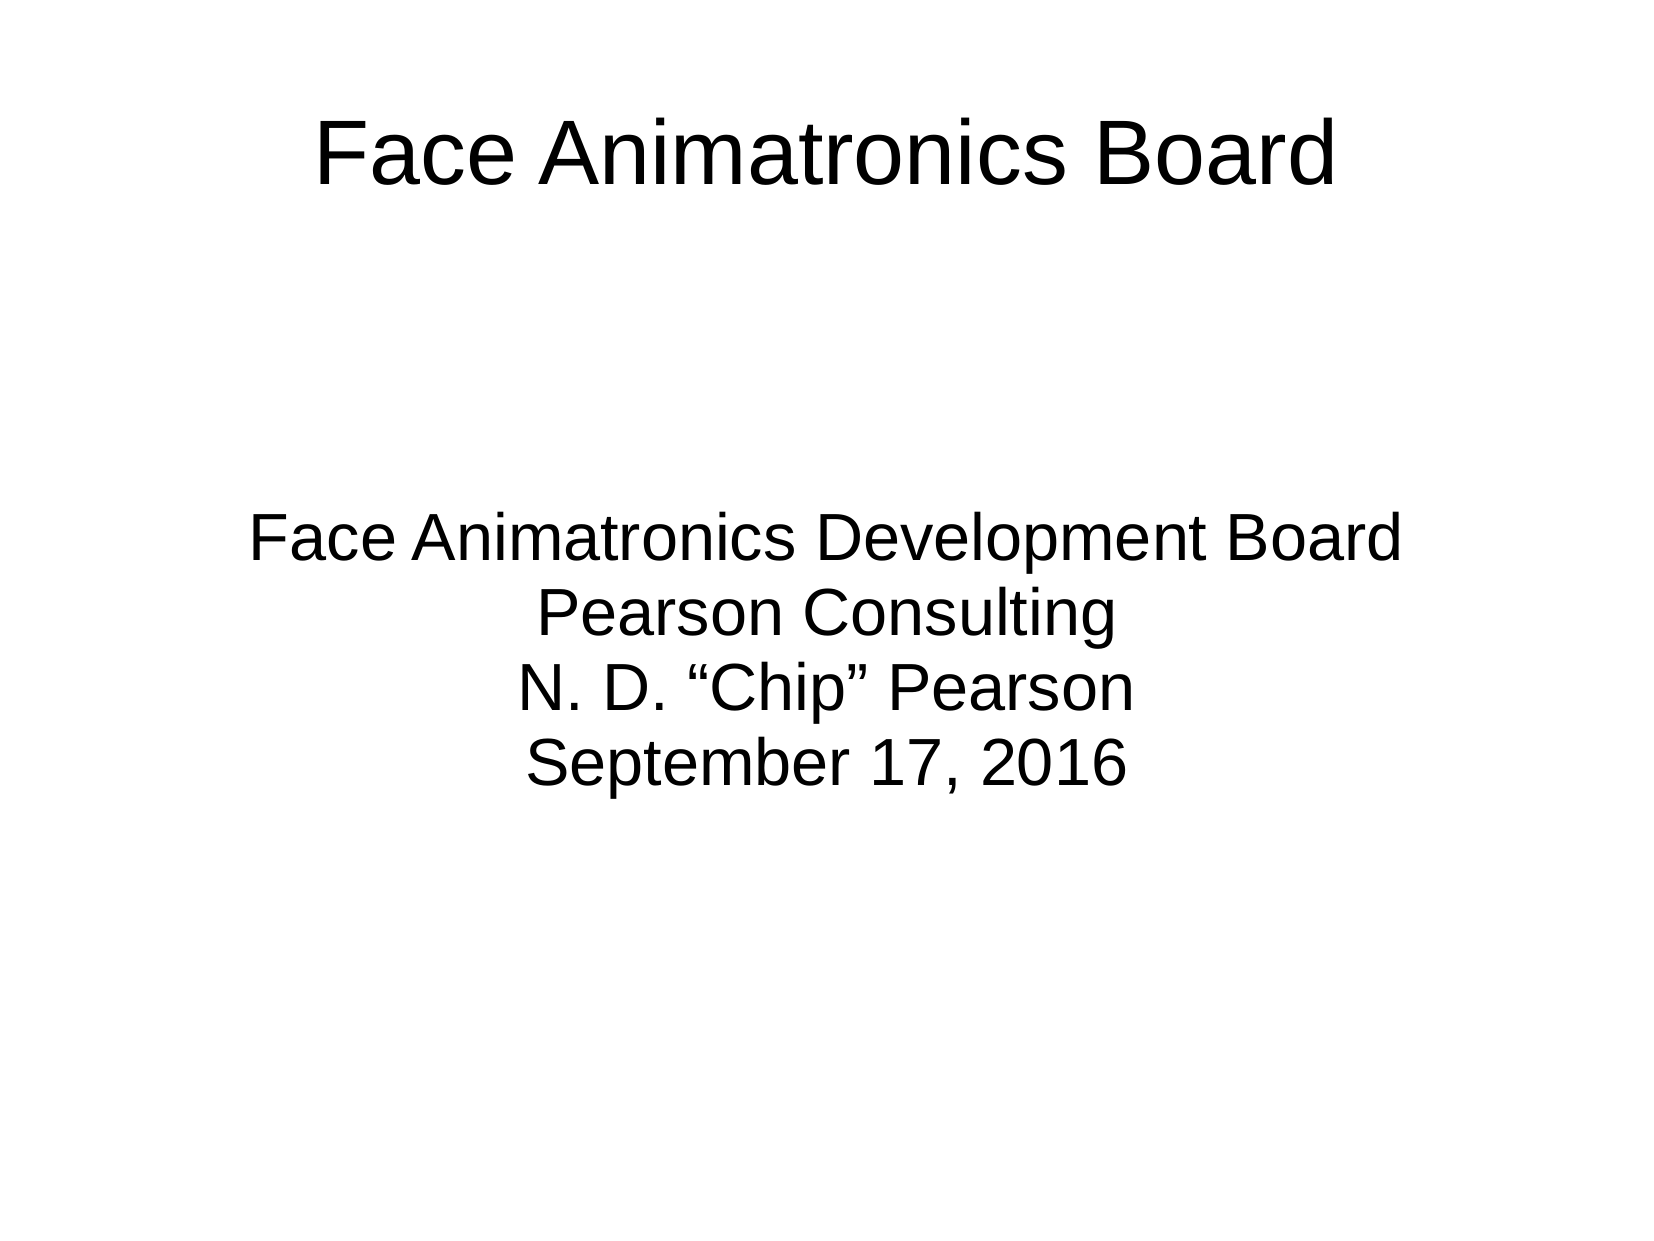

# Face Animatronics Board
Face Animatronics Development Board
Pearson Consulting
N. D. “Chip” Pearson
September 17, 2016